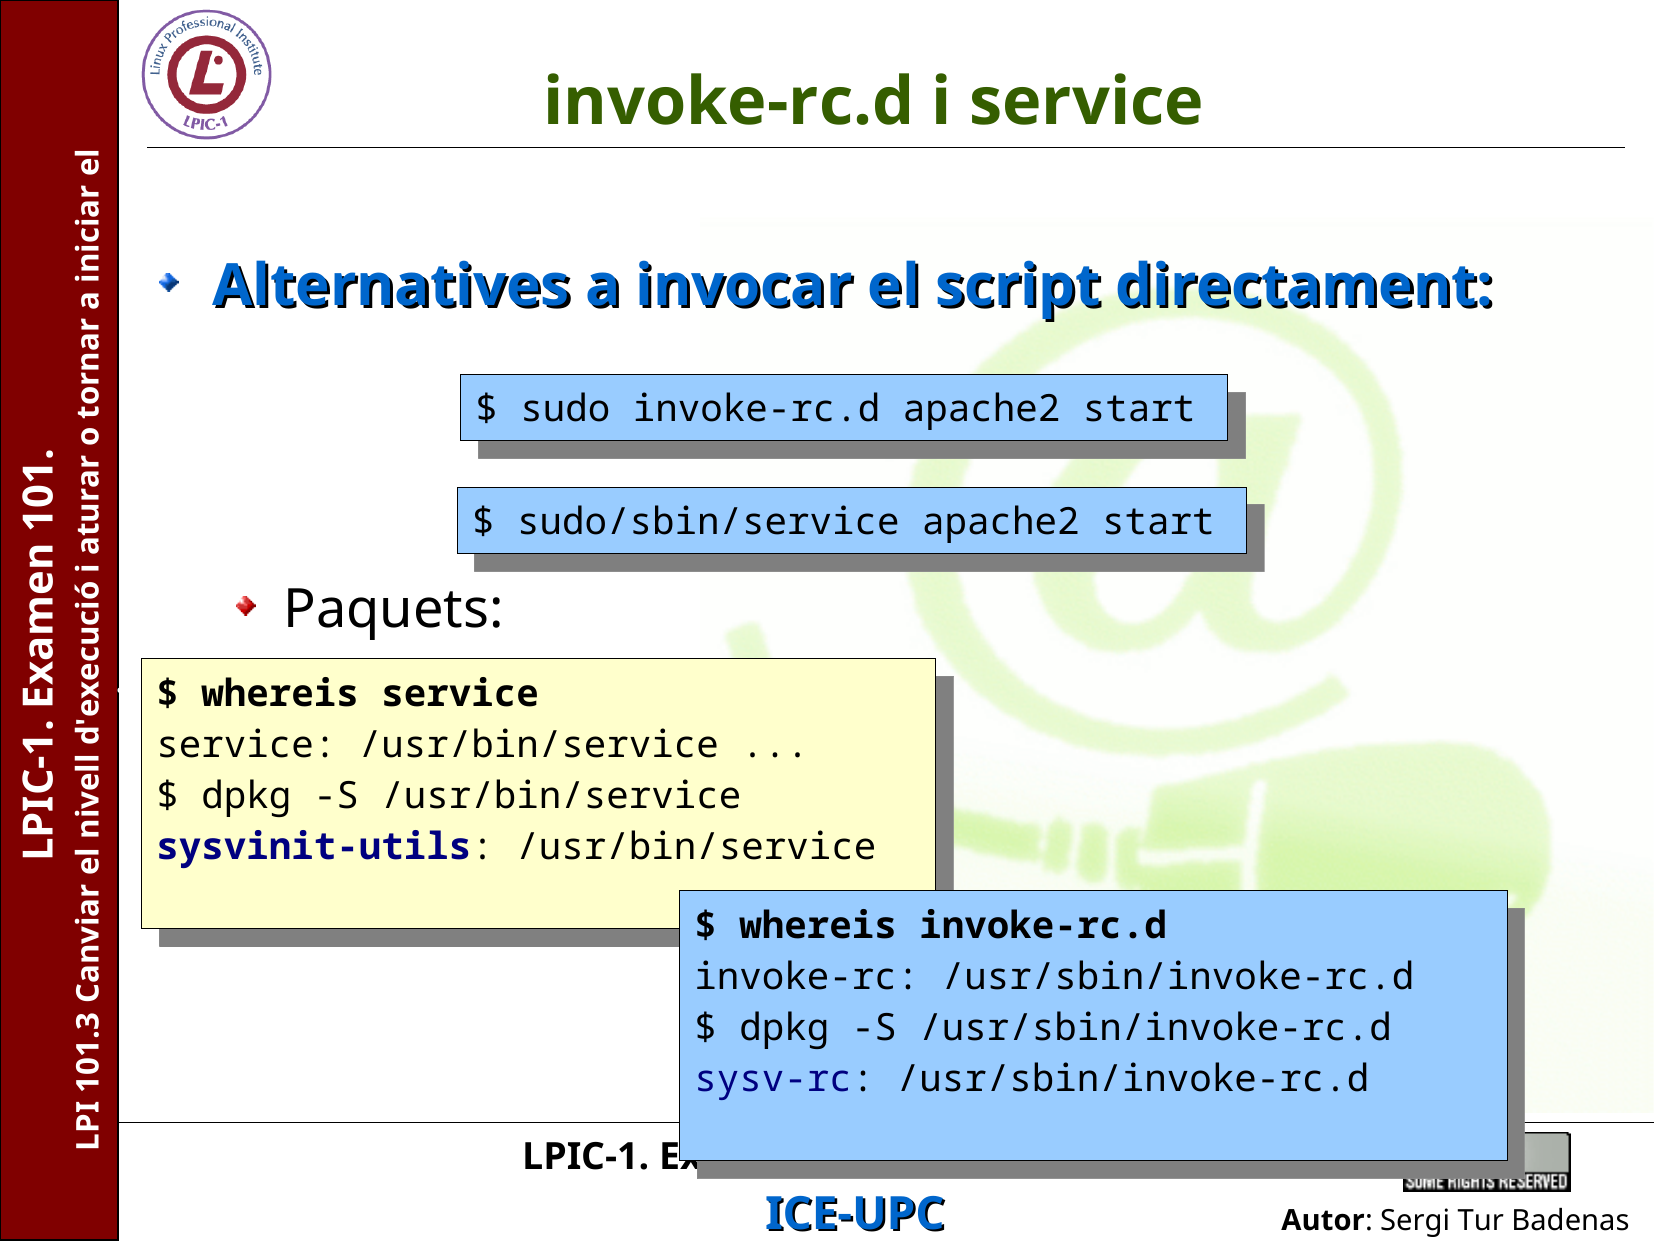

# invoke-rc.d i service
Alternatives a invocar el script directament:
Paquets:
$ sudo invoke-rc.d apache2 start
$ sudo/sbin/service apache2 start
$ whereis service
service: /usr/bin/service ...
$ dpkg -S /usr/bin/service
sysvinit-utils: /usr/bin/service
$ whereis invoke-rc.d
invoke-rc: /usr/sbin/invoke-rc.d
$ dpkg -S /usr/sbin/invoke-rc.d
sysv-rc: /usr/sbin/invoke-rc.d